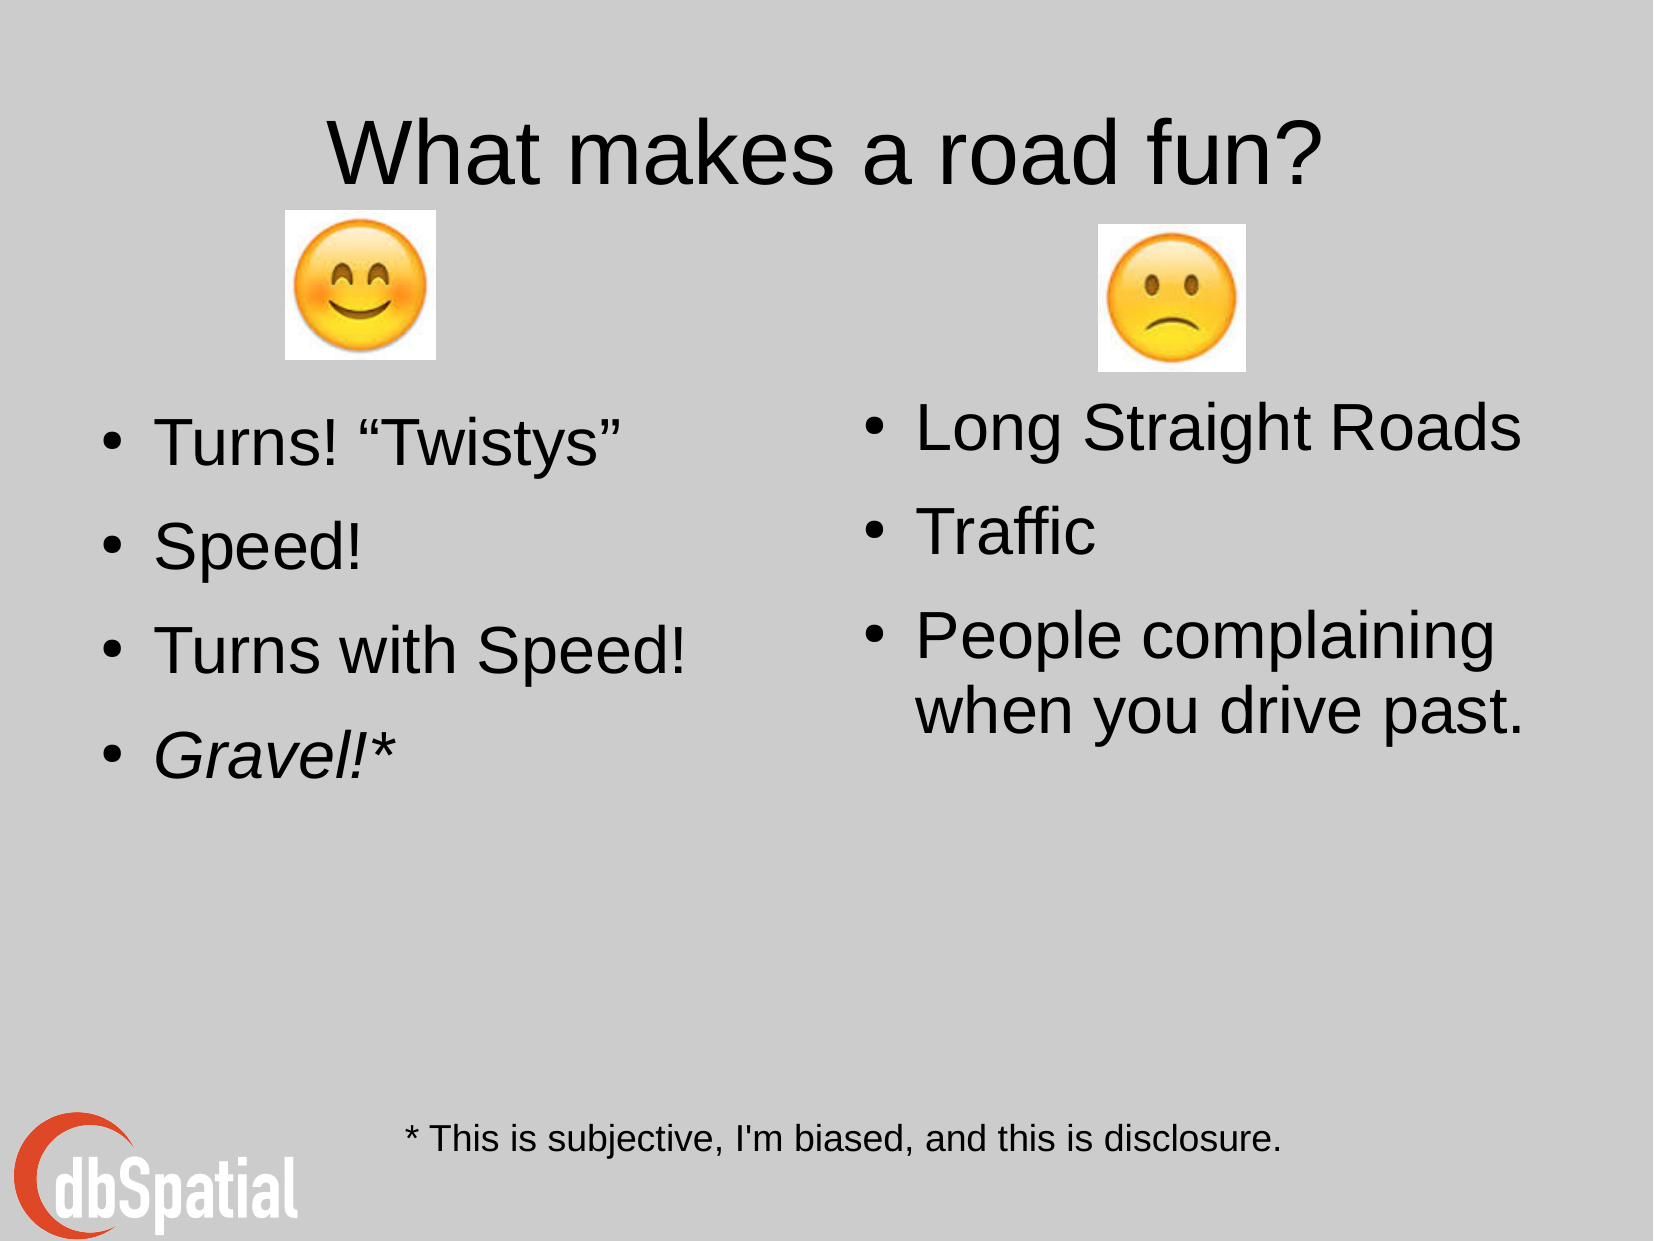

# What makes a road fun?
Long Straight Roads
Traffic
People complaining when you drive past.
Turns! “Twistys”
Speed!
Turns with Speed!
Gravel!*
* This is subjective, I'm biased, and this is disclosure.